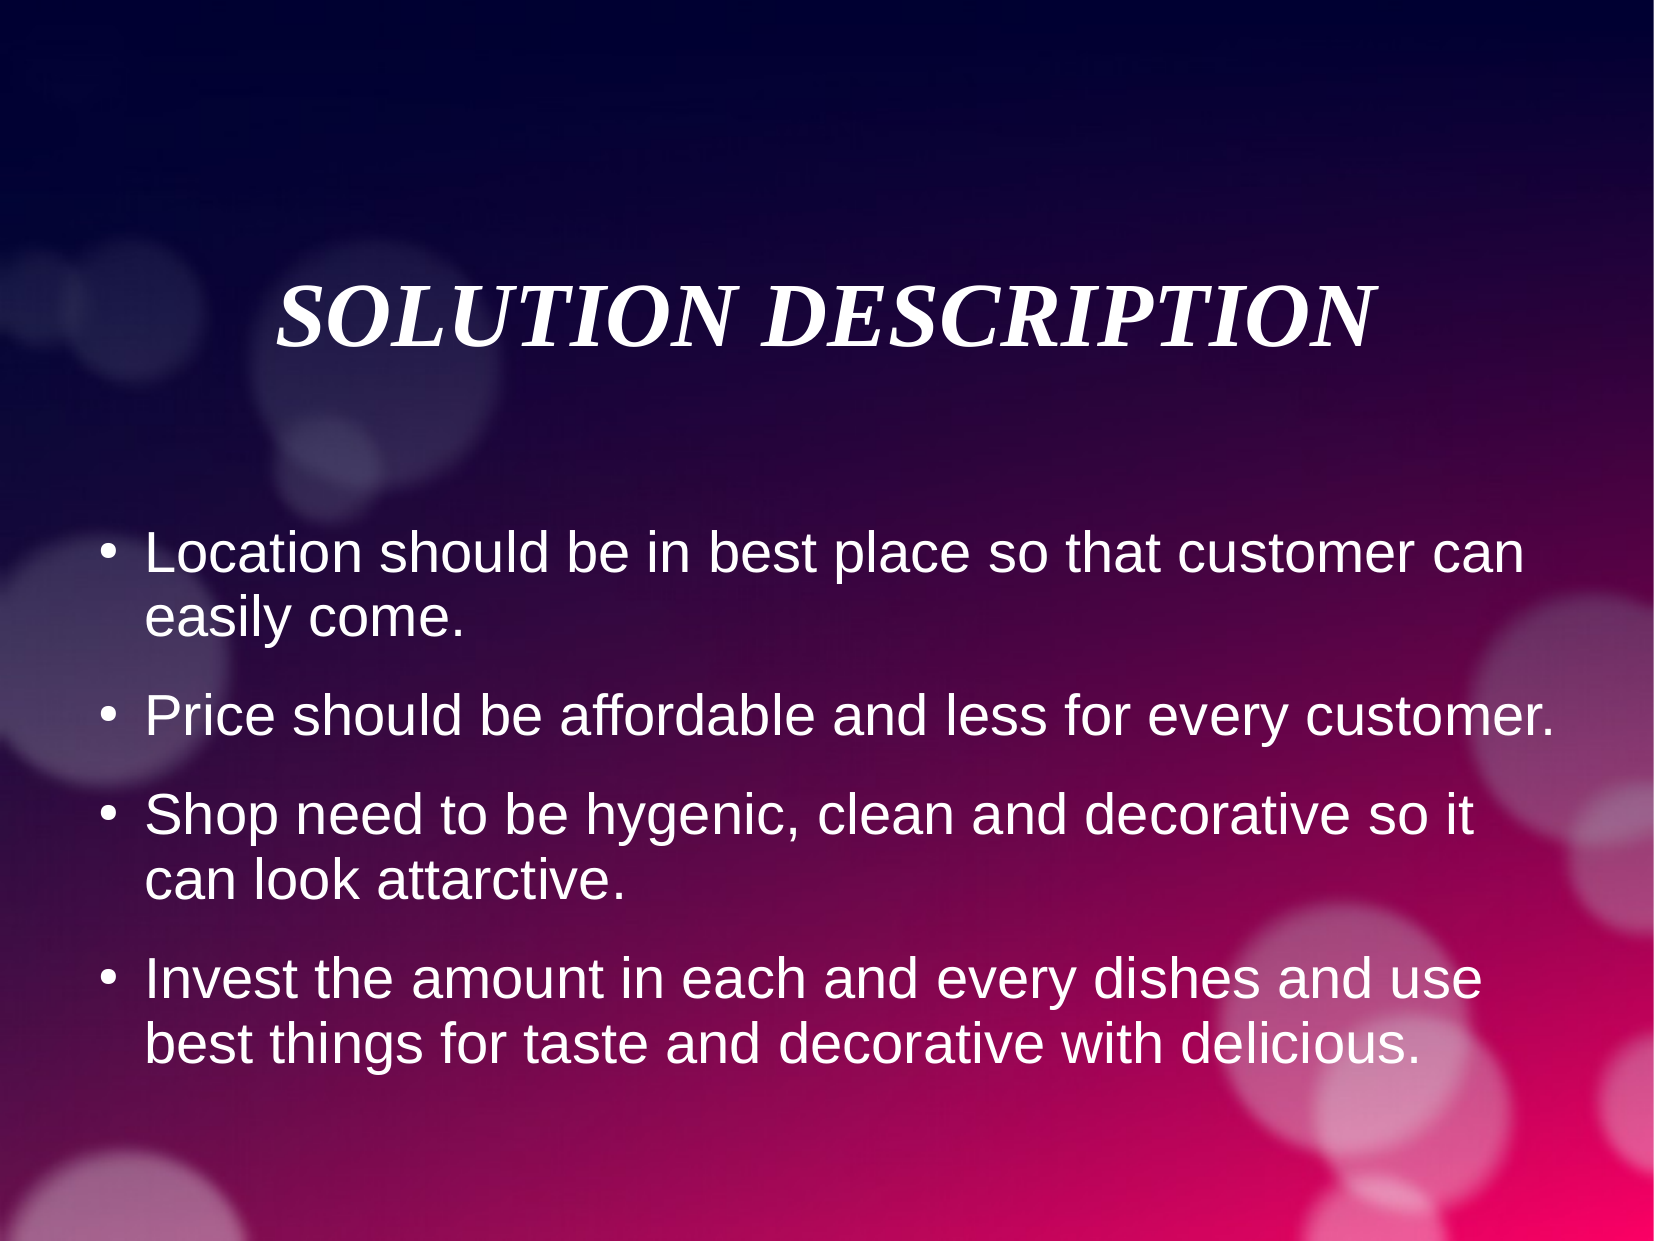

# Solution Description
Location should be in best place so that customer can easily come.
Price should be affordable and less for every customer.
Shop need to be hygenic, clean and decorative so it can look attarctive.
Invest the amount in each and every dishes and use best things for taste and decorative with delicious.